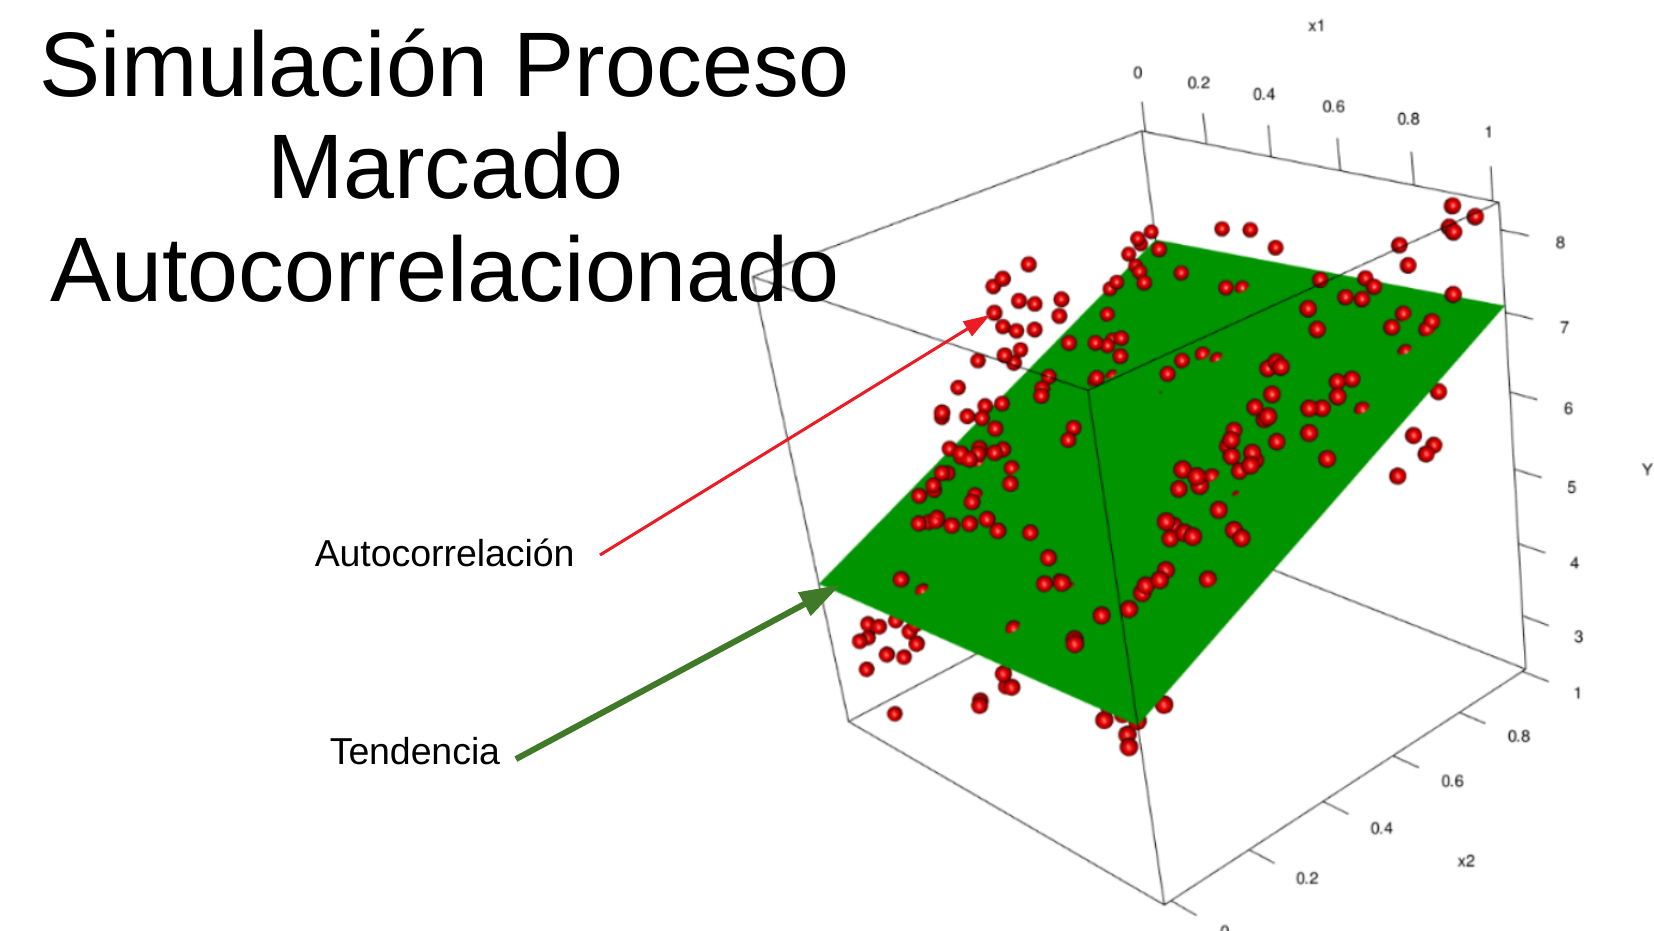

# Simulación Proceso Marcado Autocorrelacionado
Autocorrelación
Tendencia